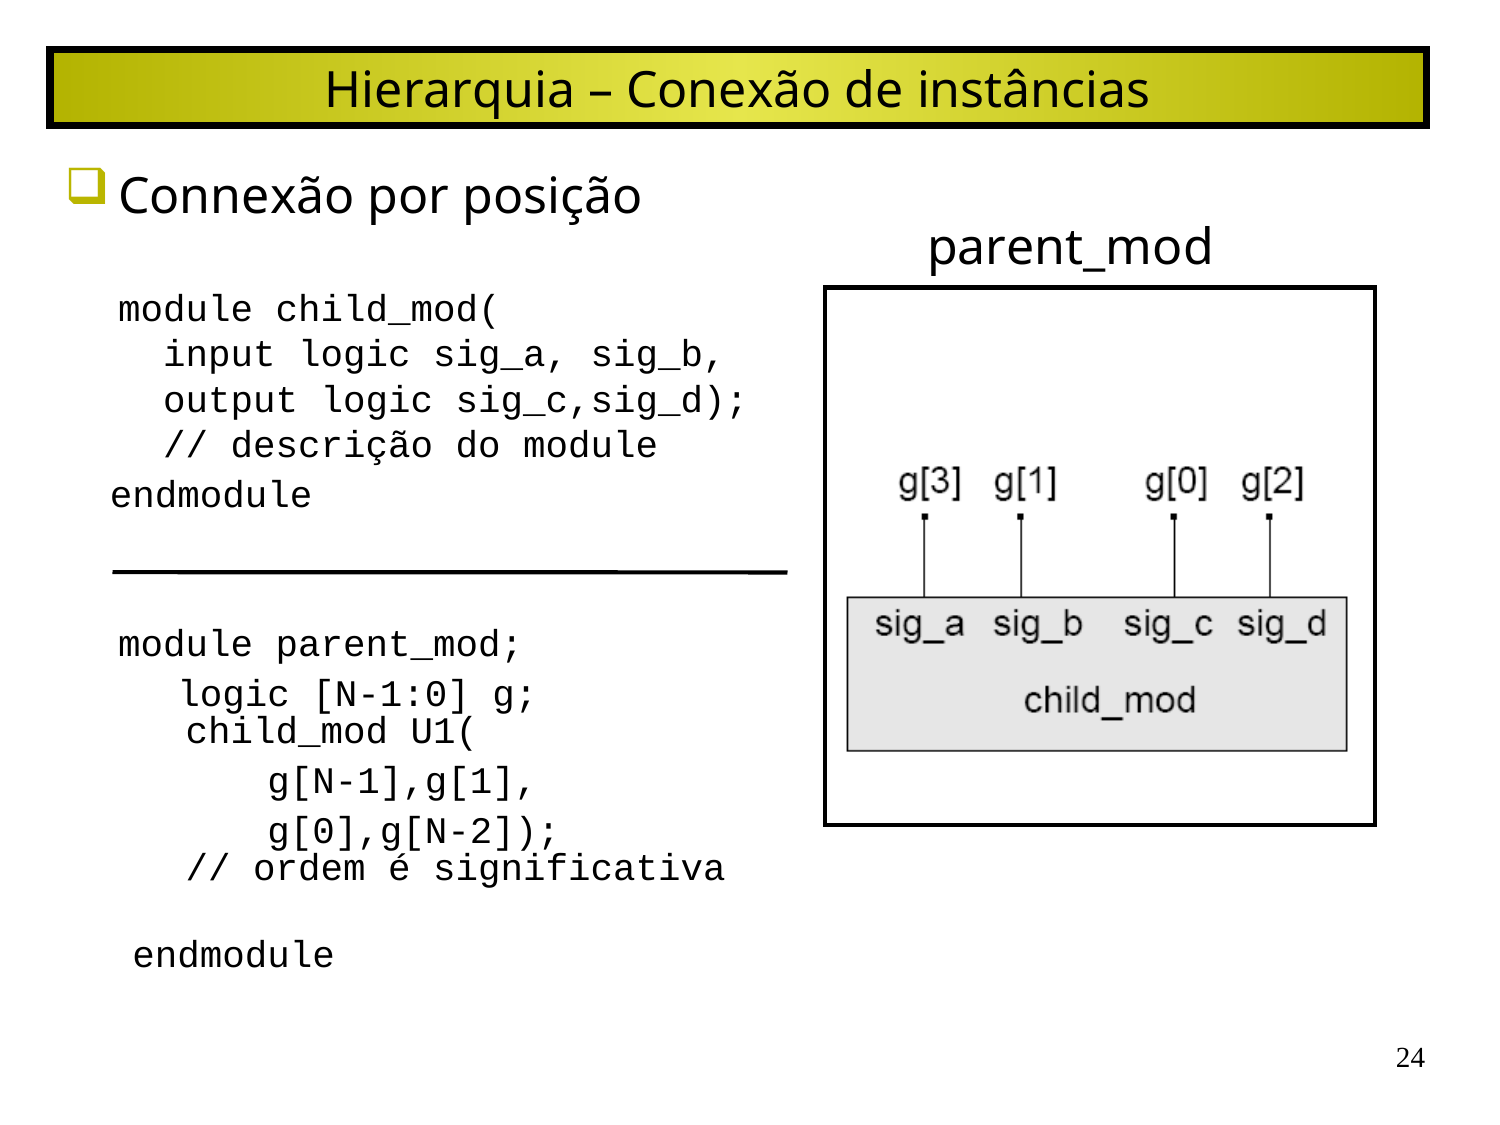

# Hierarquia – Conexão de instâncias
Connexão por posição
module child_mod(
 input logic sig_a, sig_b,
 output logic sig_c,sig_d);
 // descrição do module
 endmodule
module parent_mod;
 logic [N-1:0] g;
 child_mod U1(
 g[N-1],g[1],
 g[0],g[N-2]);
 // ordem é significativa
 endmodule
parent_mod
24